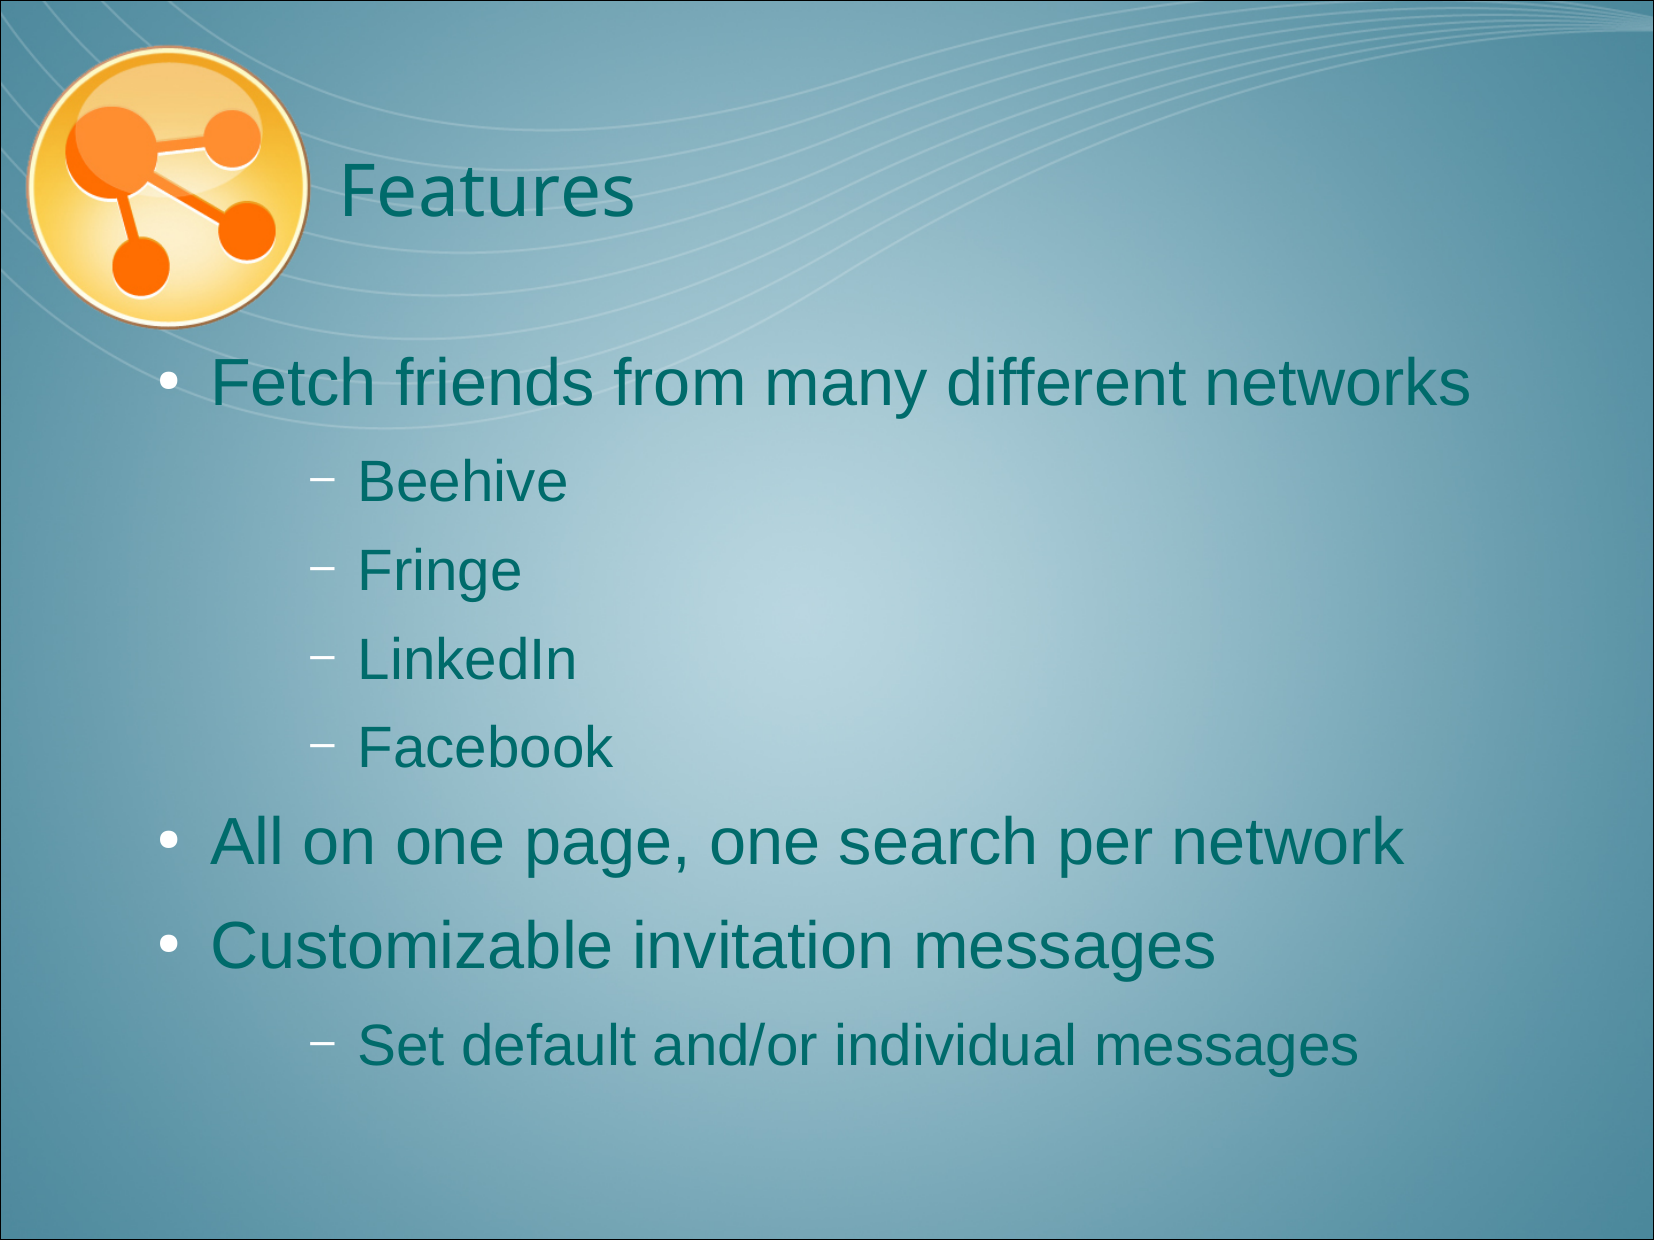

# Features
Fetch friends from many different networks
Beehive
Fringe
LinkedIn
Facebook
All on one page, one search per network
Customizable invitation messages
Set default and/or individual messages